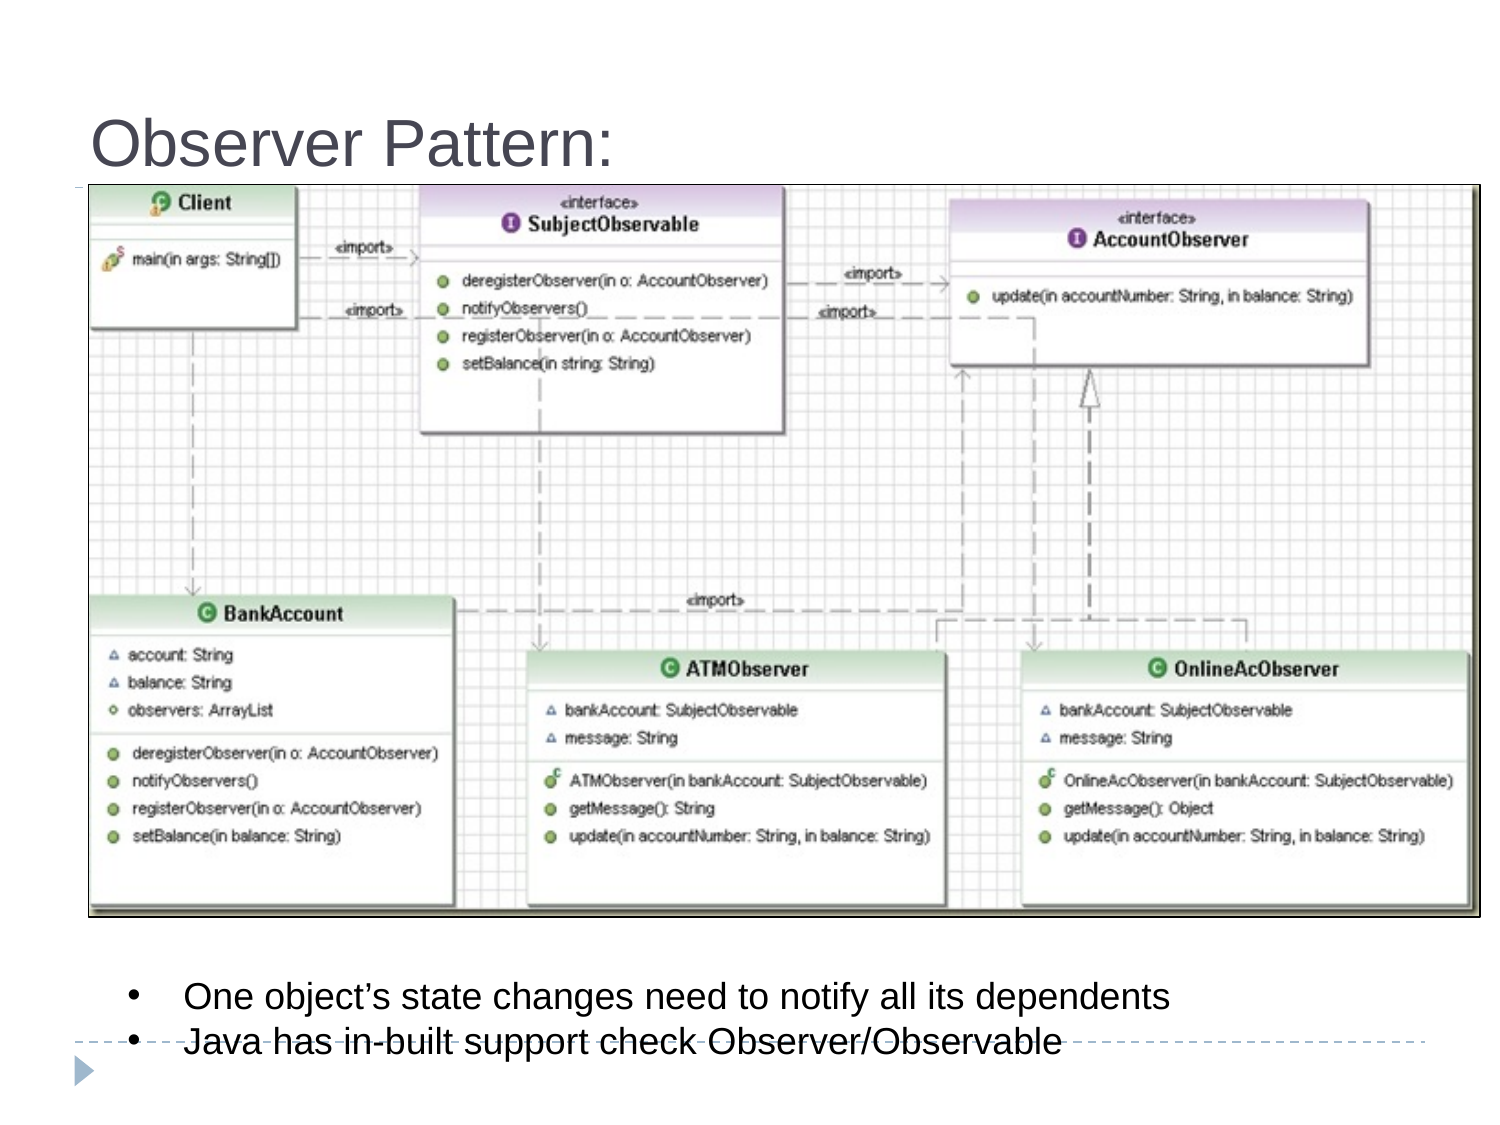

# Observer Pattern:
One object’s state changes need to notify all its dependents
Java has in-built support check Observer/Observable